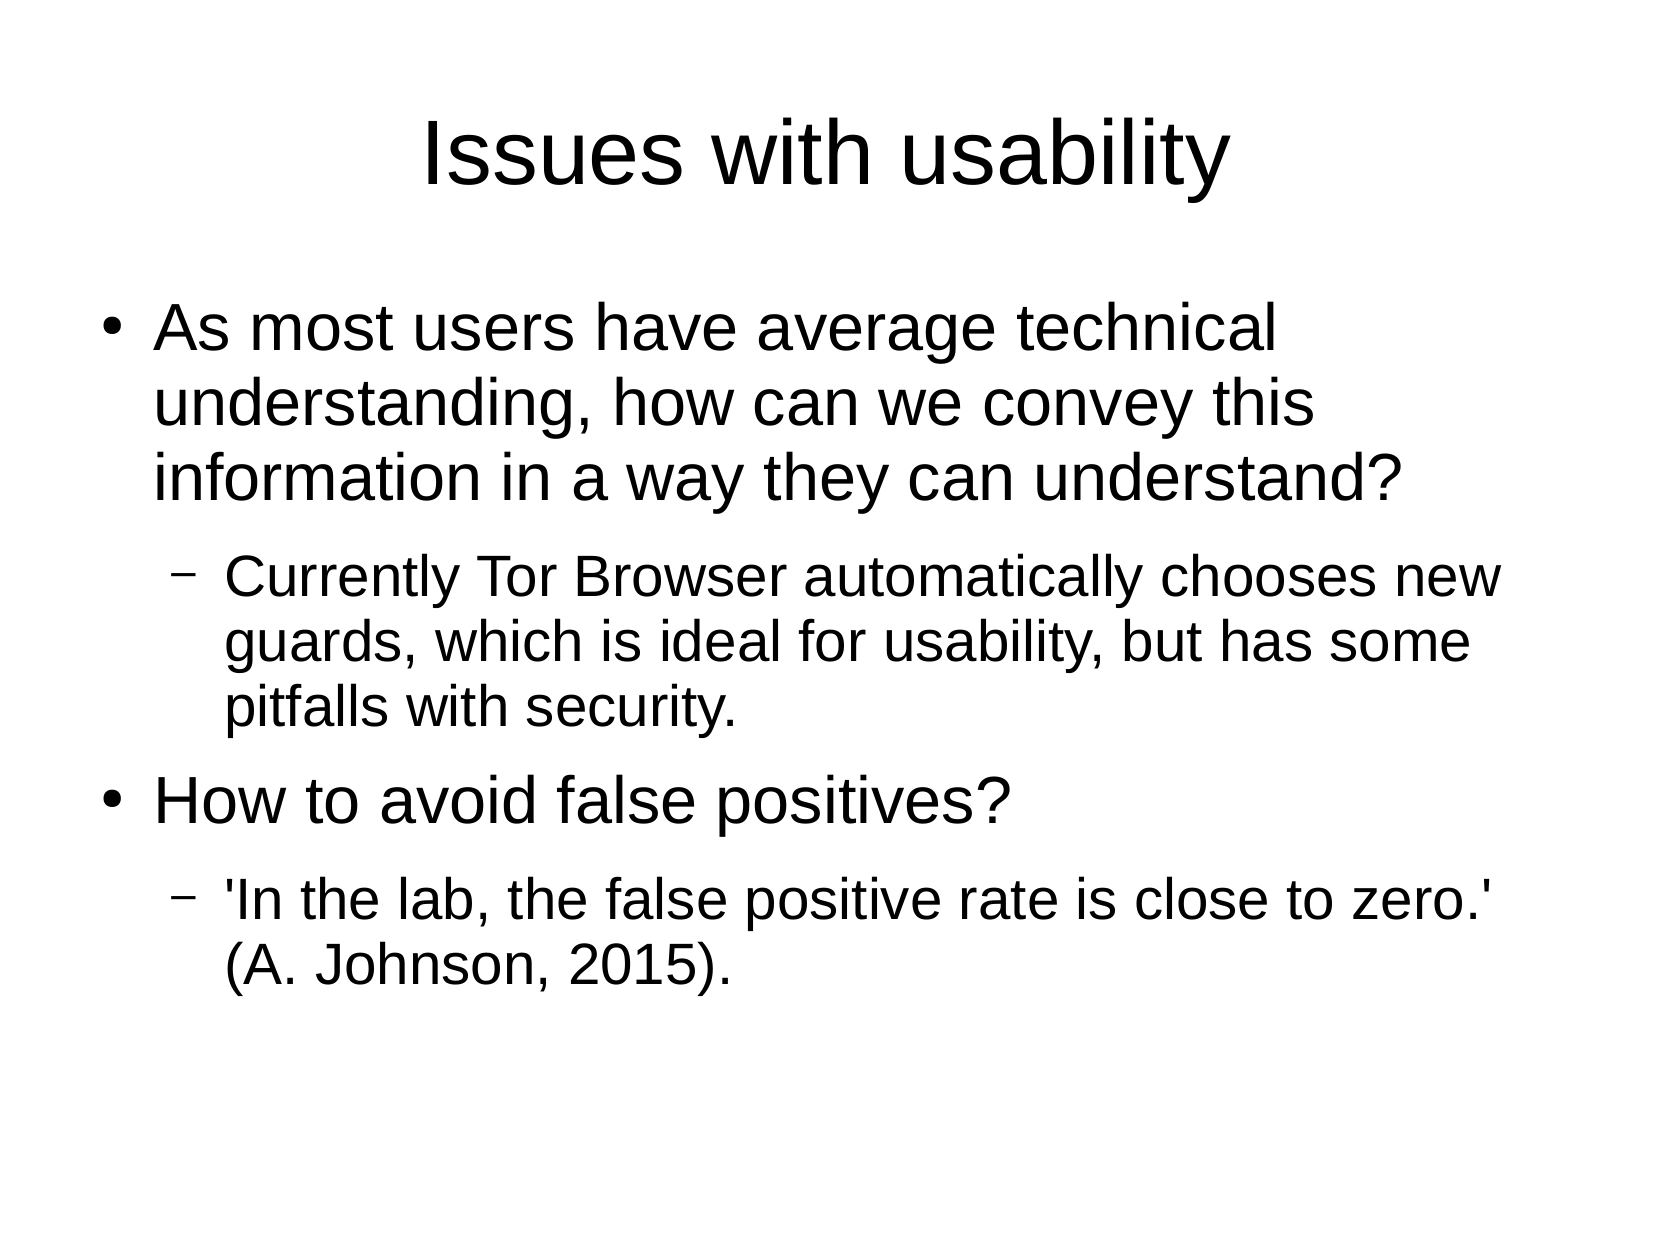

# Issues with usability
As most users have average technical understanding, how can we convey this information in a way they can understand?
Currently Tor Browser automatically chooses new guards, which is ideal for usability, but has some pitfalls with security.
How to avoid false positives?
'In the lab, the false positive rate is close to zero.'
(A. Johnson, 2015).